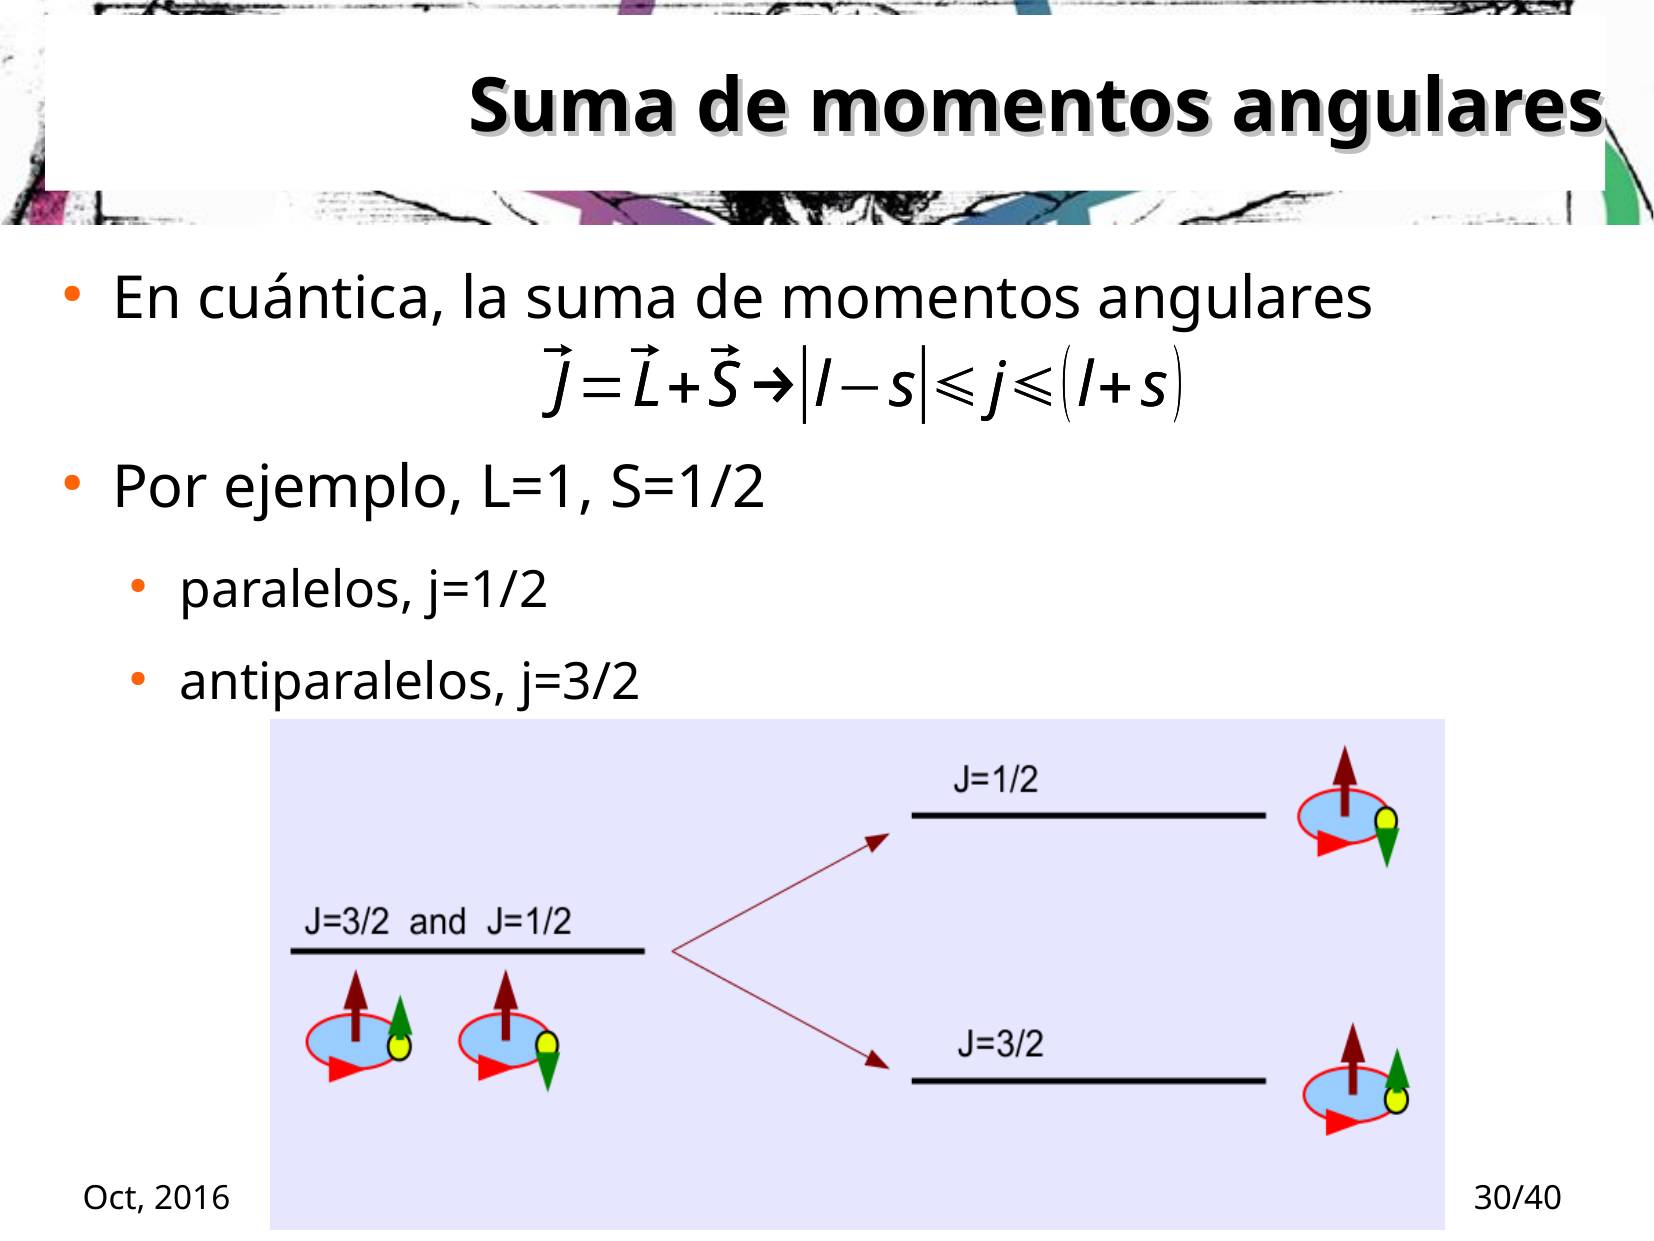

Suma de momentos angulares
# En cuántica, la suma de momentos angulares
Por ejemplo, L=1, S=1/2
paralelos, j=1/2
antiparalelos, j=3/2
Oct, 2016
Asorey - Balseiro 2016 Física Médica - 02/04
30